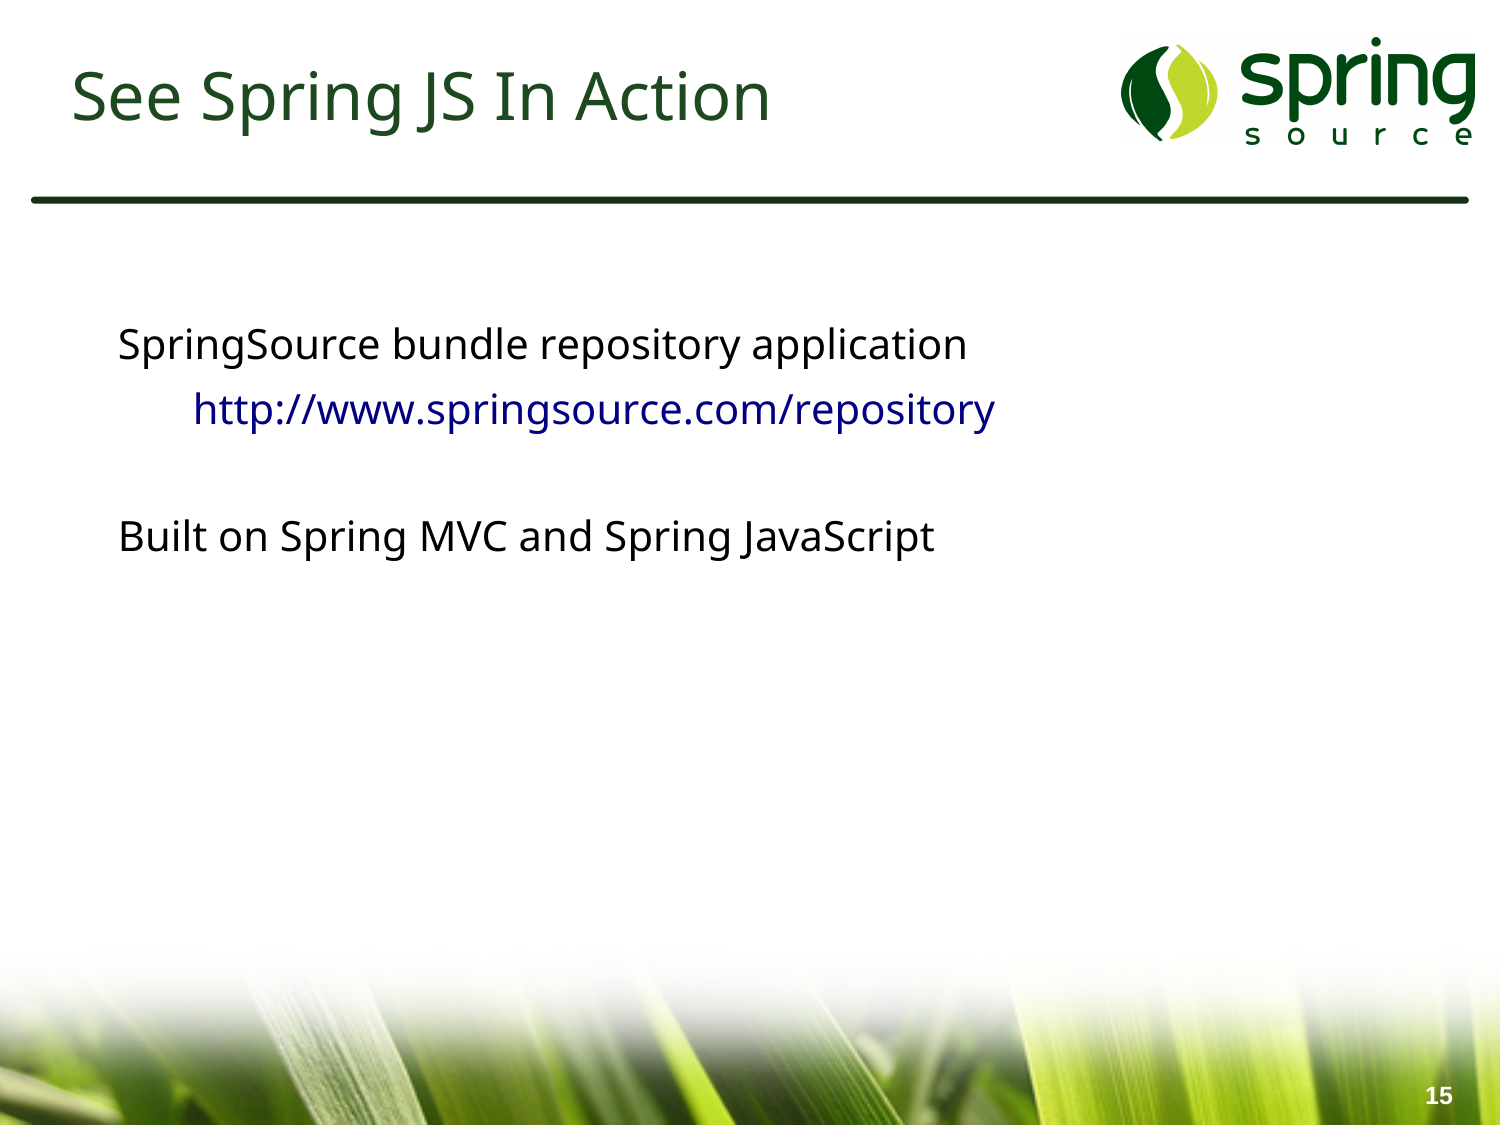

# See Spring JS In Action
SpringSource bundle repository application
http://www.springsource.com/repository
Built on Spring MVC and Spring JavaScript